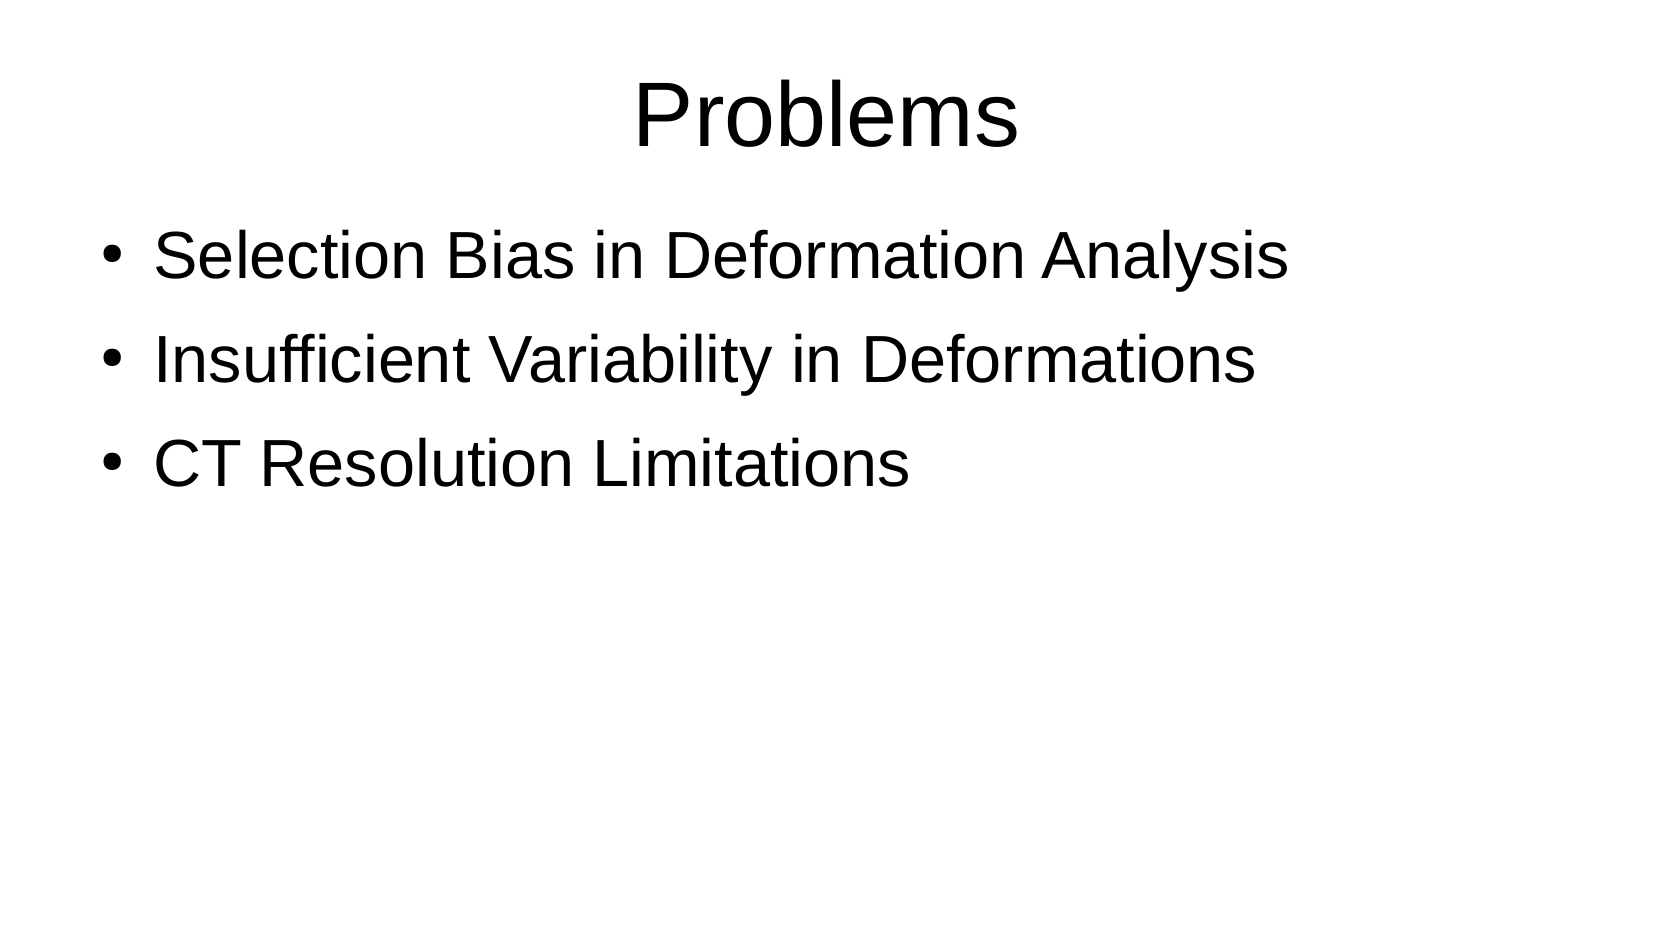

# Problems
Selection Bias in Deformation Analysis
Insufficient Variability in Deformations
CT Resolution Limitations